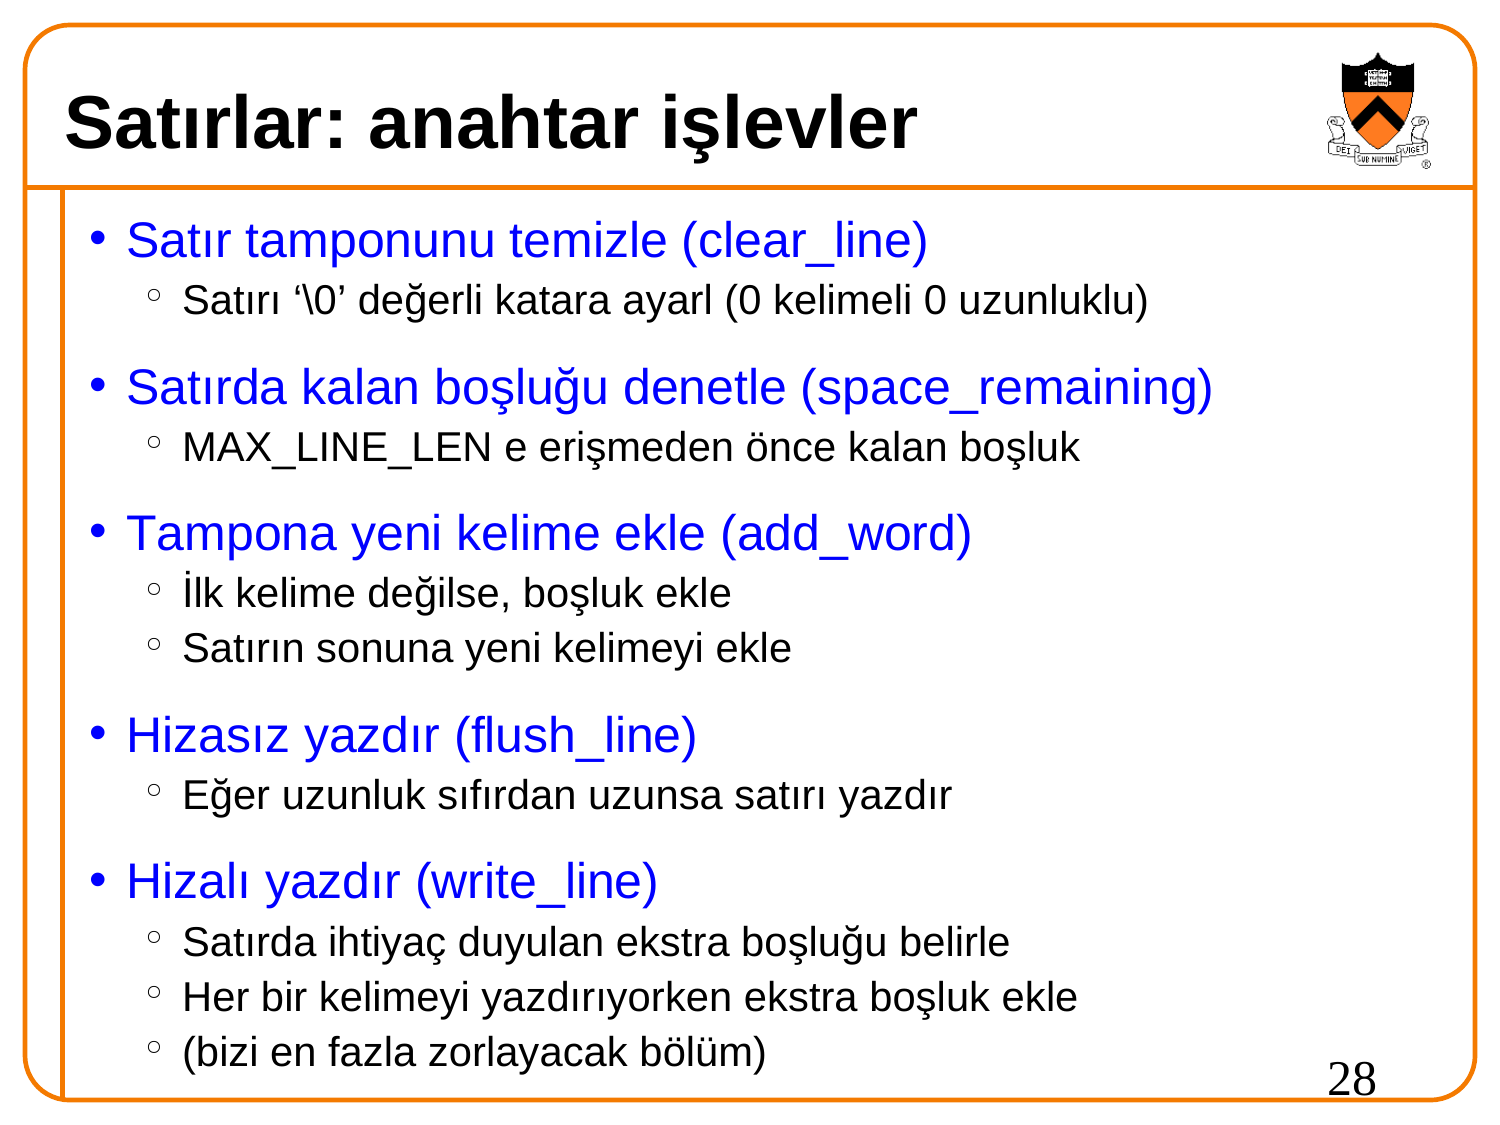

# Satırlar: anahtar işlevler
Satır tamponunu temizle (clear_line)
Satırı ‘\0’ değerli katara ayarl (0 kelimeli 0 uzunluklu)
Satırda kalan boşluğu denetle (space_remaining)
MAX_LINE_LEN e erişmeden önce kalan boşluk
Tampona yeni kelime ekle (add_word)
İlk kelime değilse, boşluk ekle
Satırın sonuna yeni kelimeyi ekle
Hizasız yazdır (flush_line)
Eğer uzunluk sıfırdan uzunsa satırı yazdır
Hizalı yazdır (write_line)
Satırda ihtiyaç duyulan ekstra boşluğu belirle
Her bir kelimeyi yazdırıyorken ekstra boşluk ekle
(bizi en fazla zorlayacak bölüm)
28